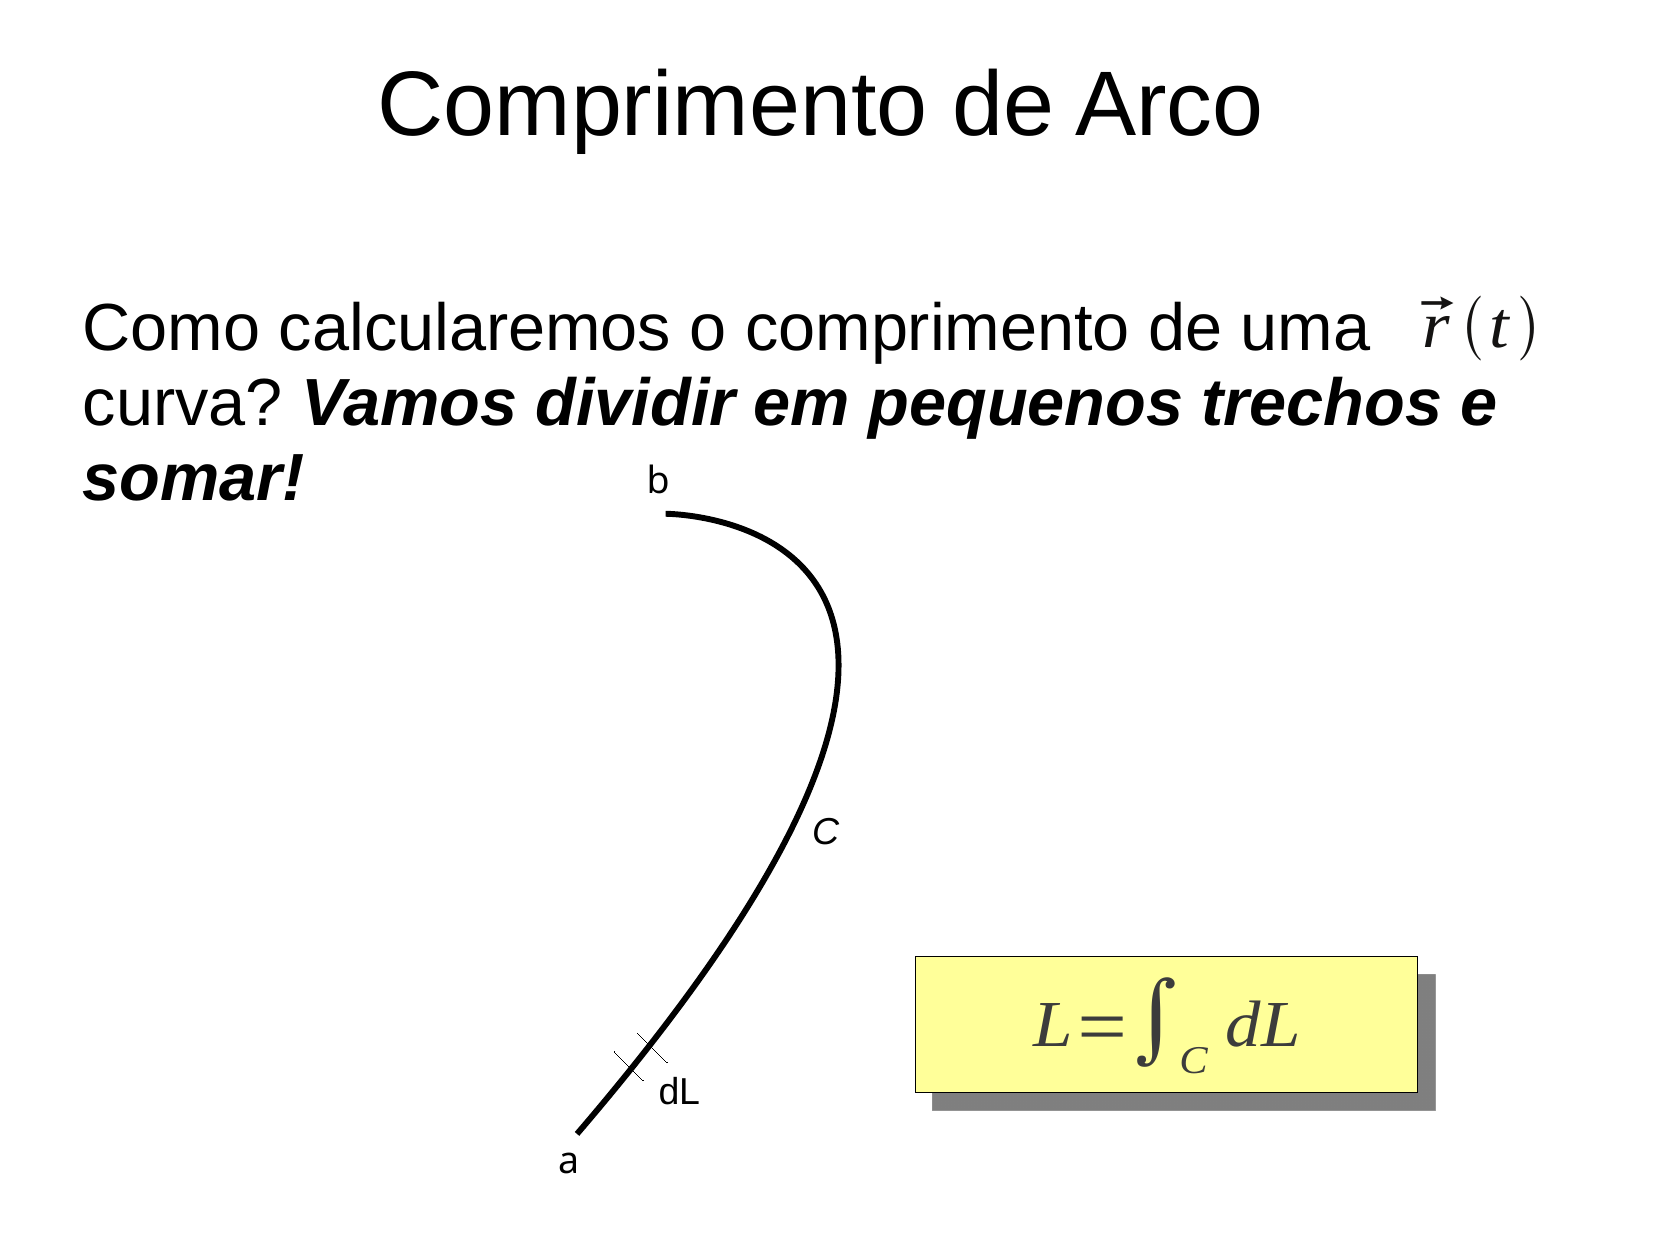

Comprimento de Arco
# Como calcularemos o comprimento de uma curva? Vamos dividir em pequenos trechos e somar!
b
C
dL
a